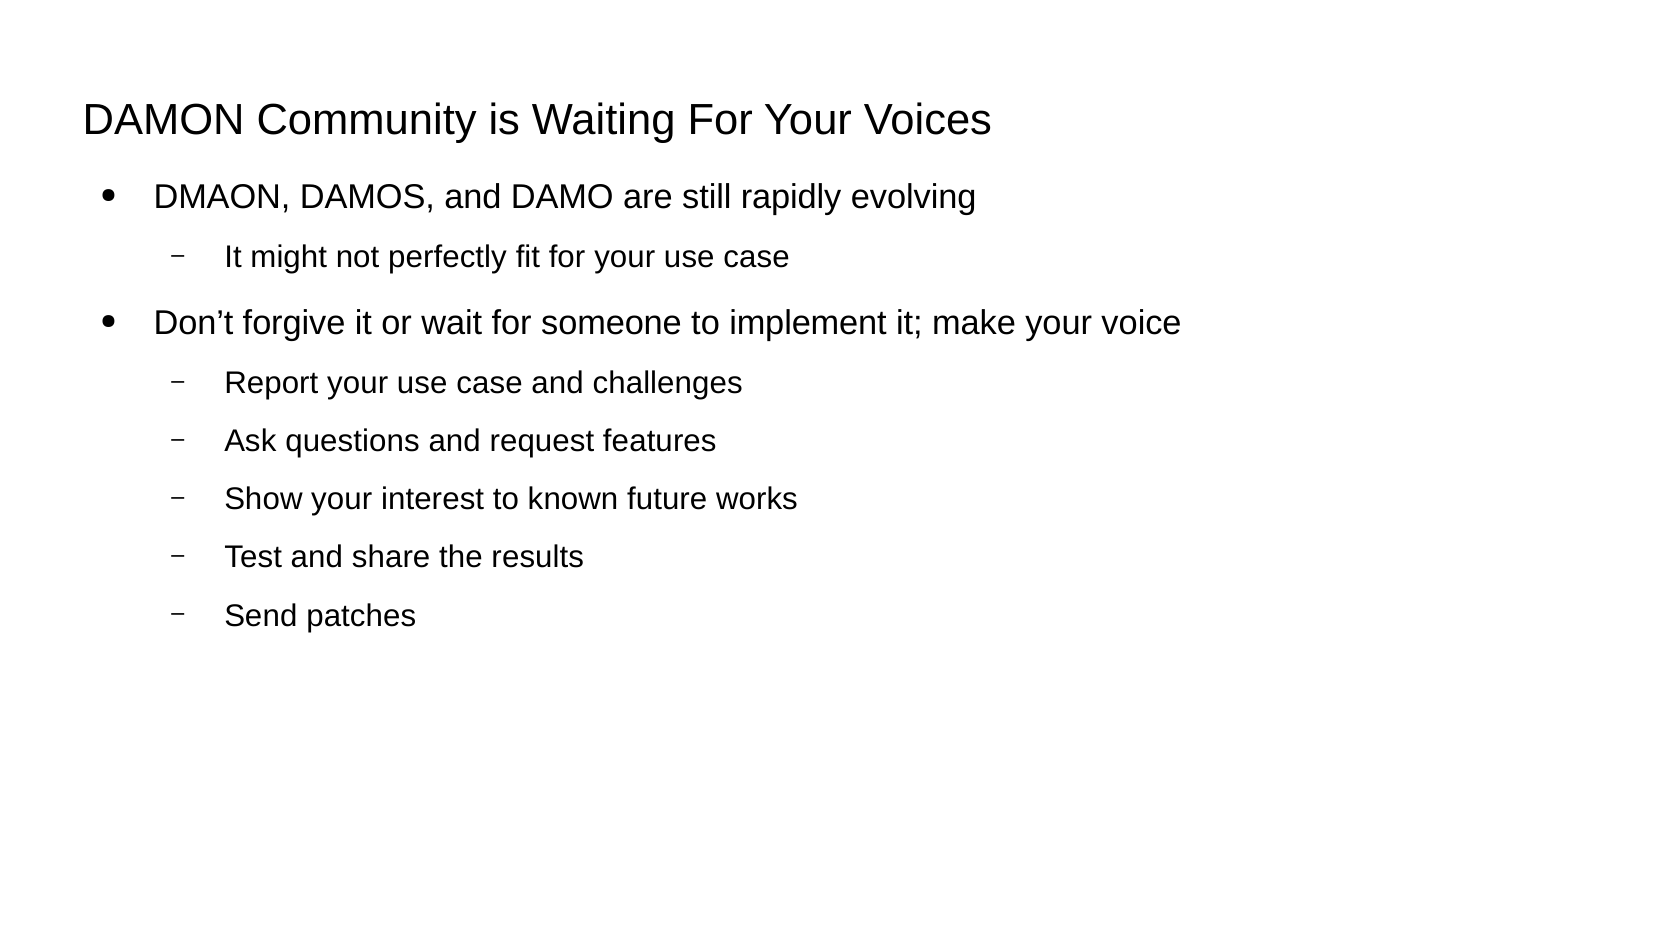

# DAMON Community is Waiting For Your Voices
DMAON, DAMOS, and DAMO are still rapidly evolving
It might not perfectly fit for your use case
Don’t forgive it or wait for someone to implement it; make your voice
Report your use case and challenges
Ask questions and request features
Show your interest to known future works
Test and share the results
Send patches